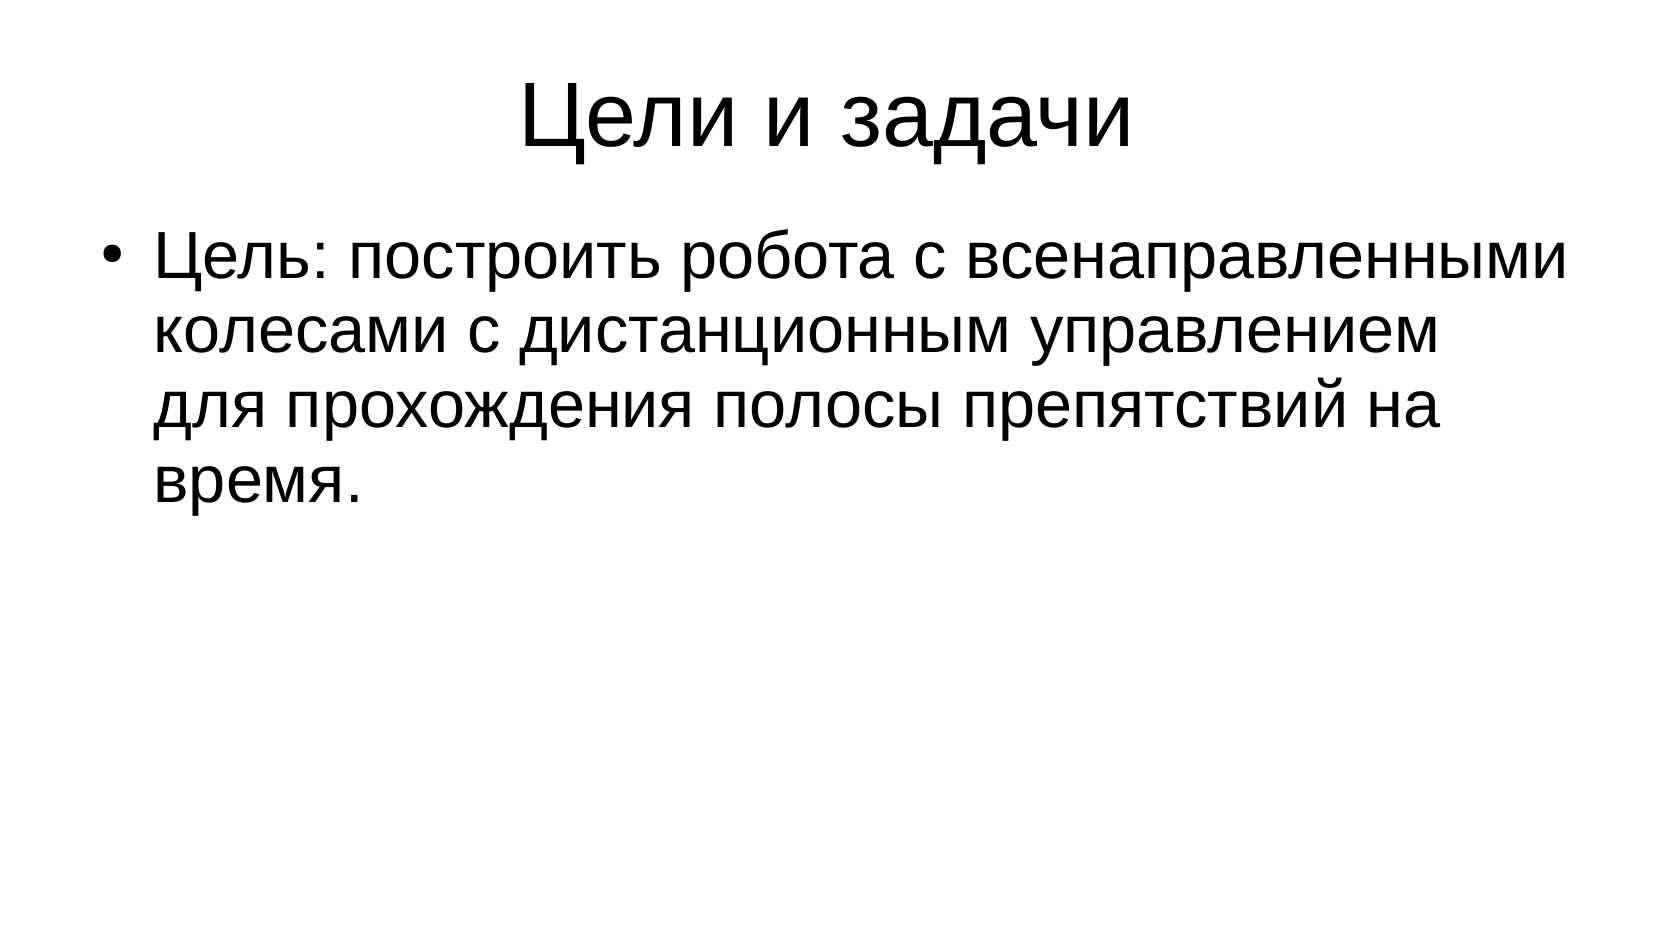

# Цели и задачи
Цель: построить робота с всенаправленными колесами с дистанционным управлением для прохождения полосы препятствий на время.